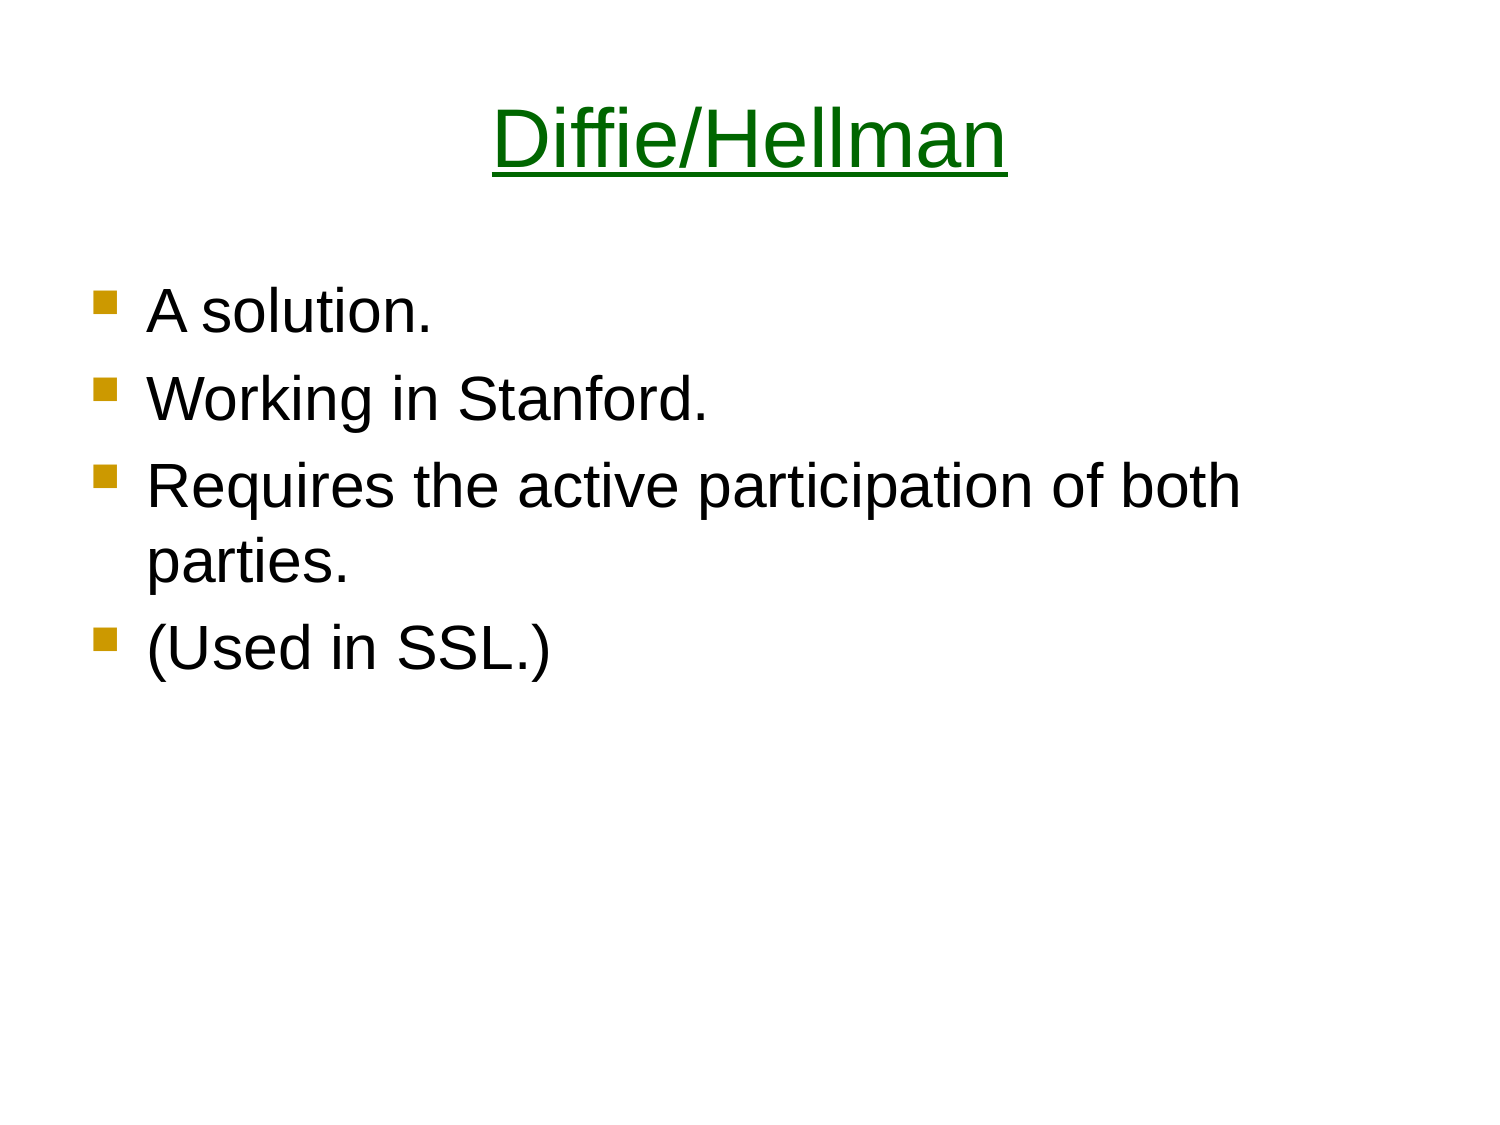

# Diffie/Hellman
A solution.
Working in Stanford.
Requires the active participation of both parties.
(Used in SSL.)